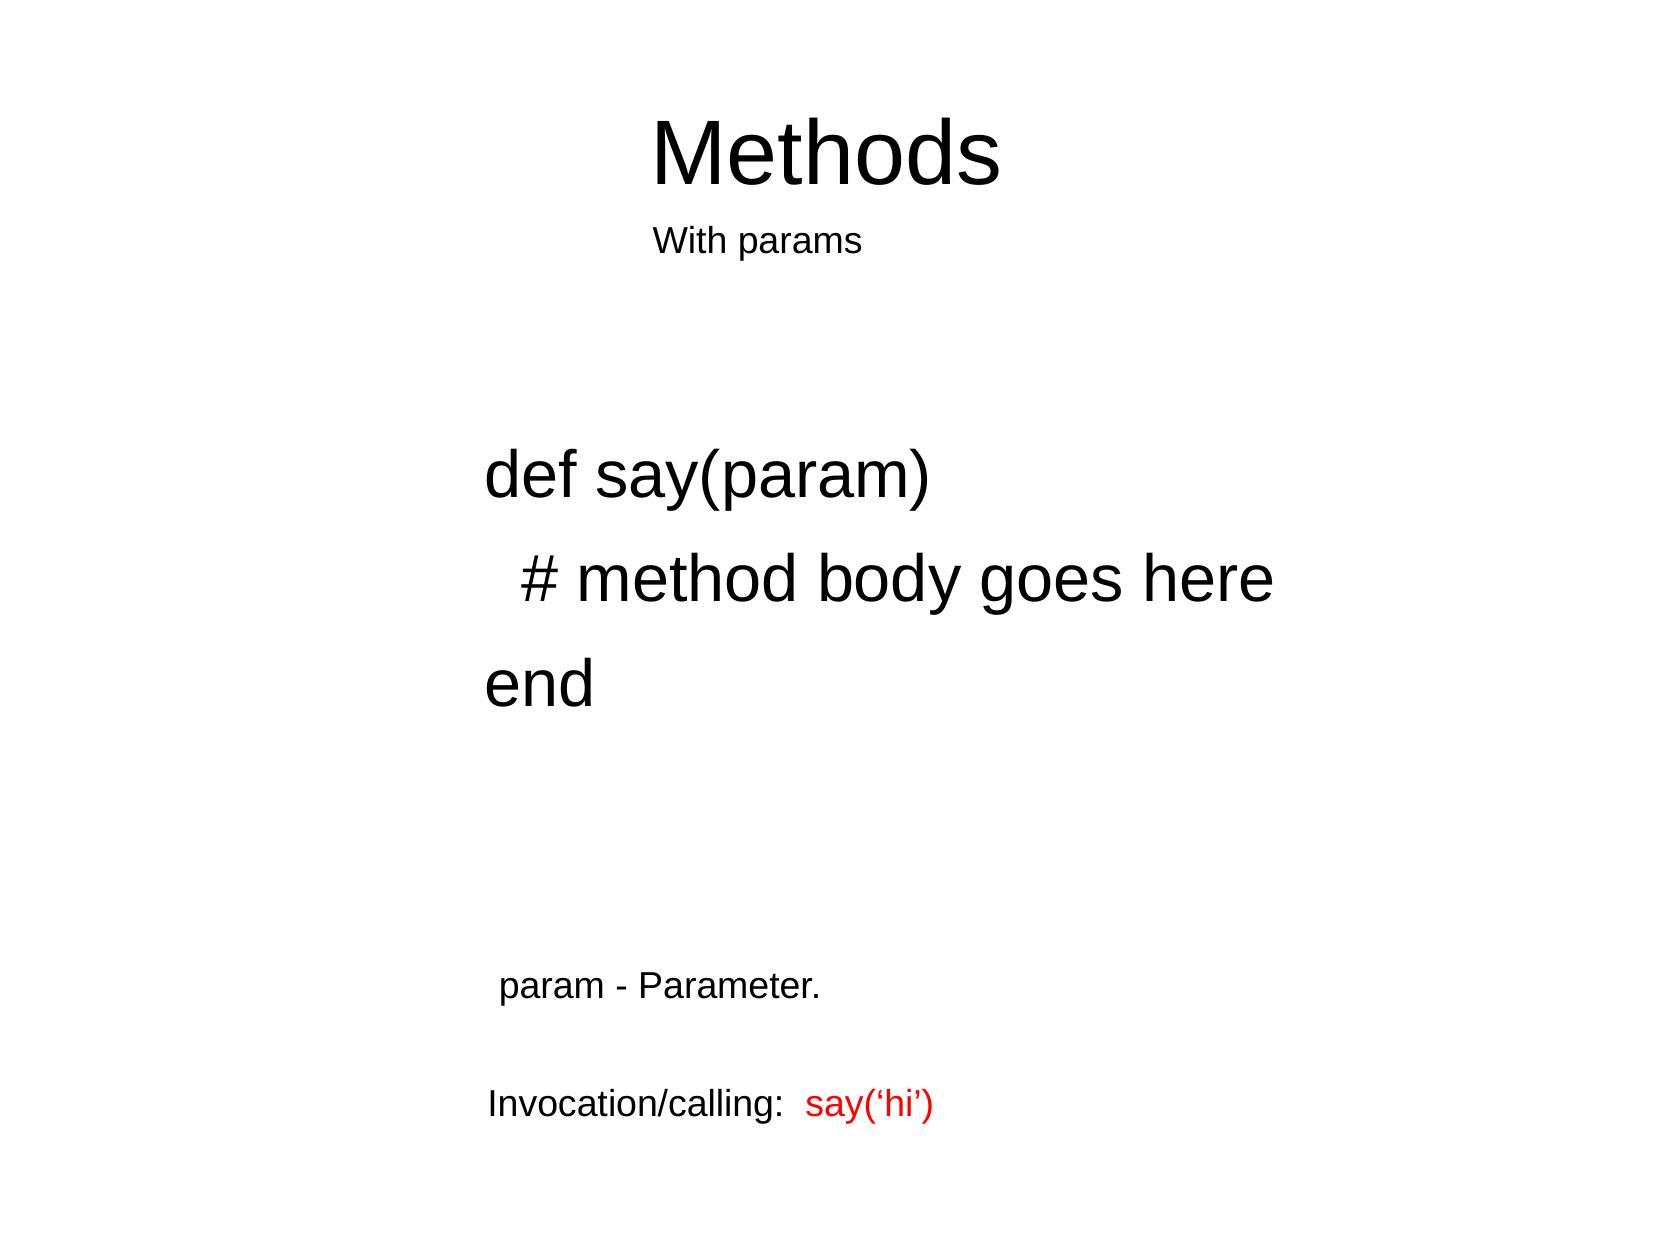

# Methods
With params
def say(param)
 # method body goes here
end
param - Parameter.
Invocation/calling: say(‘hi’)